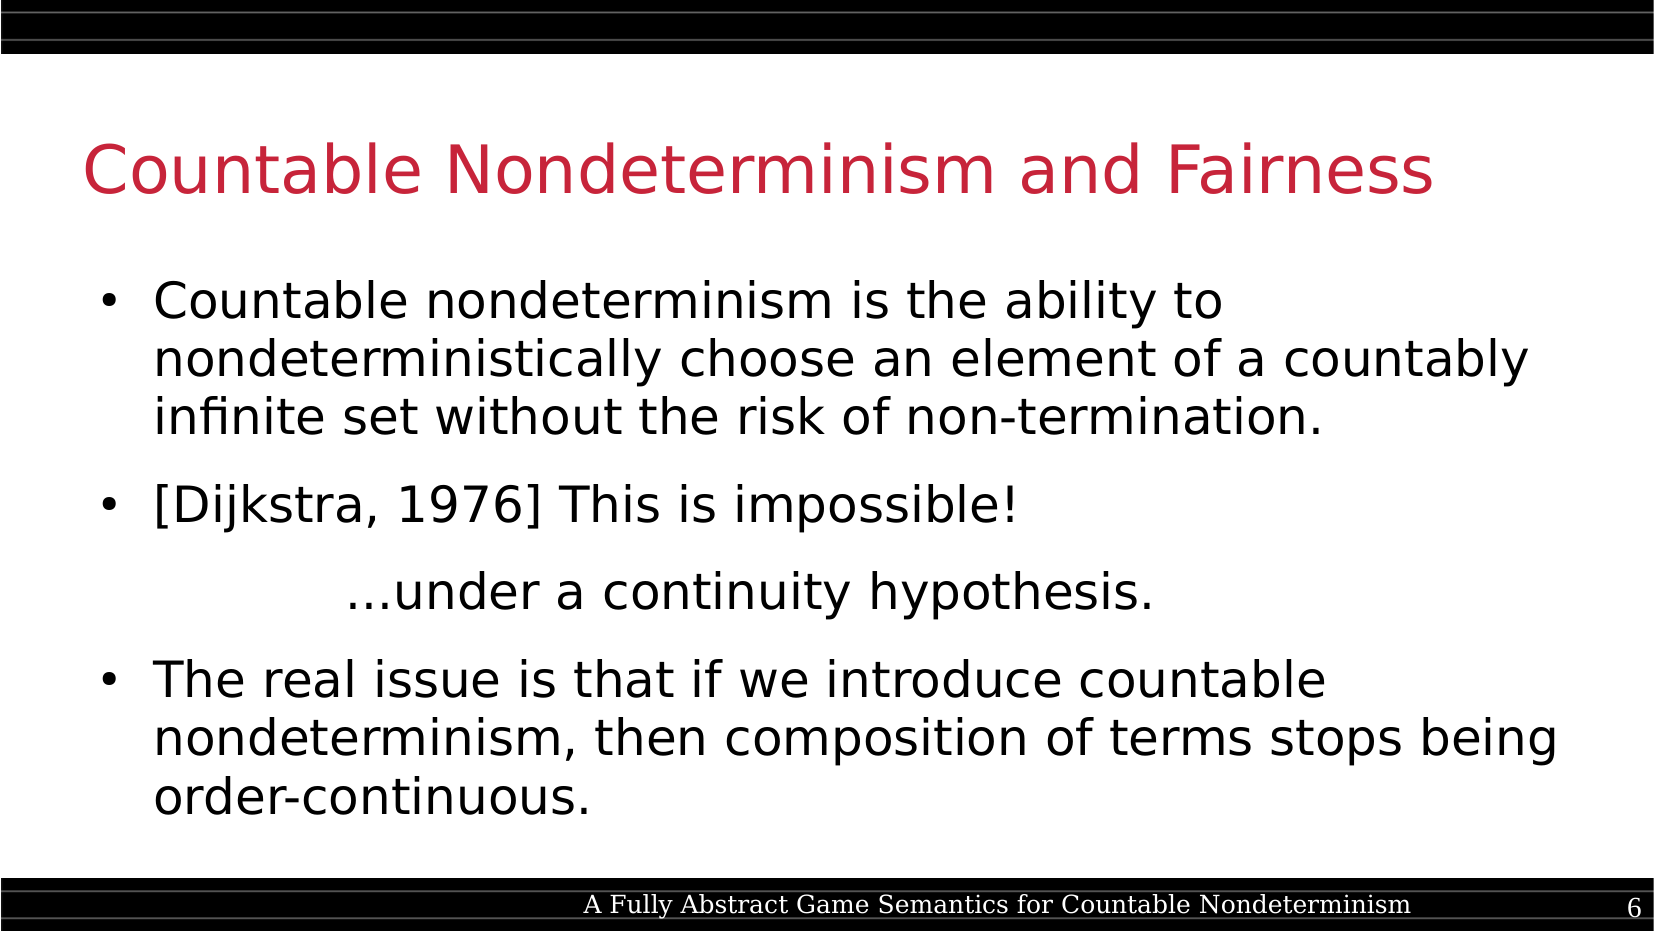

# Countable Nondeterminism and Fairness
Countable nondeterminism is the ability to nondeterministically choose an element of a countably infinite set without the risk of non-termination.
[Dijkstra, 1976] This is impossible!
 ...under a continuity hypothesis.
The real issue is that if we introduce countable nondeterminism, then composition of terms stops being order-continuous.